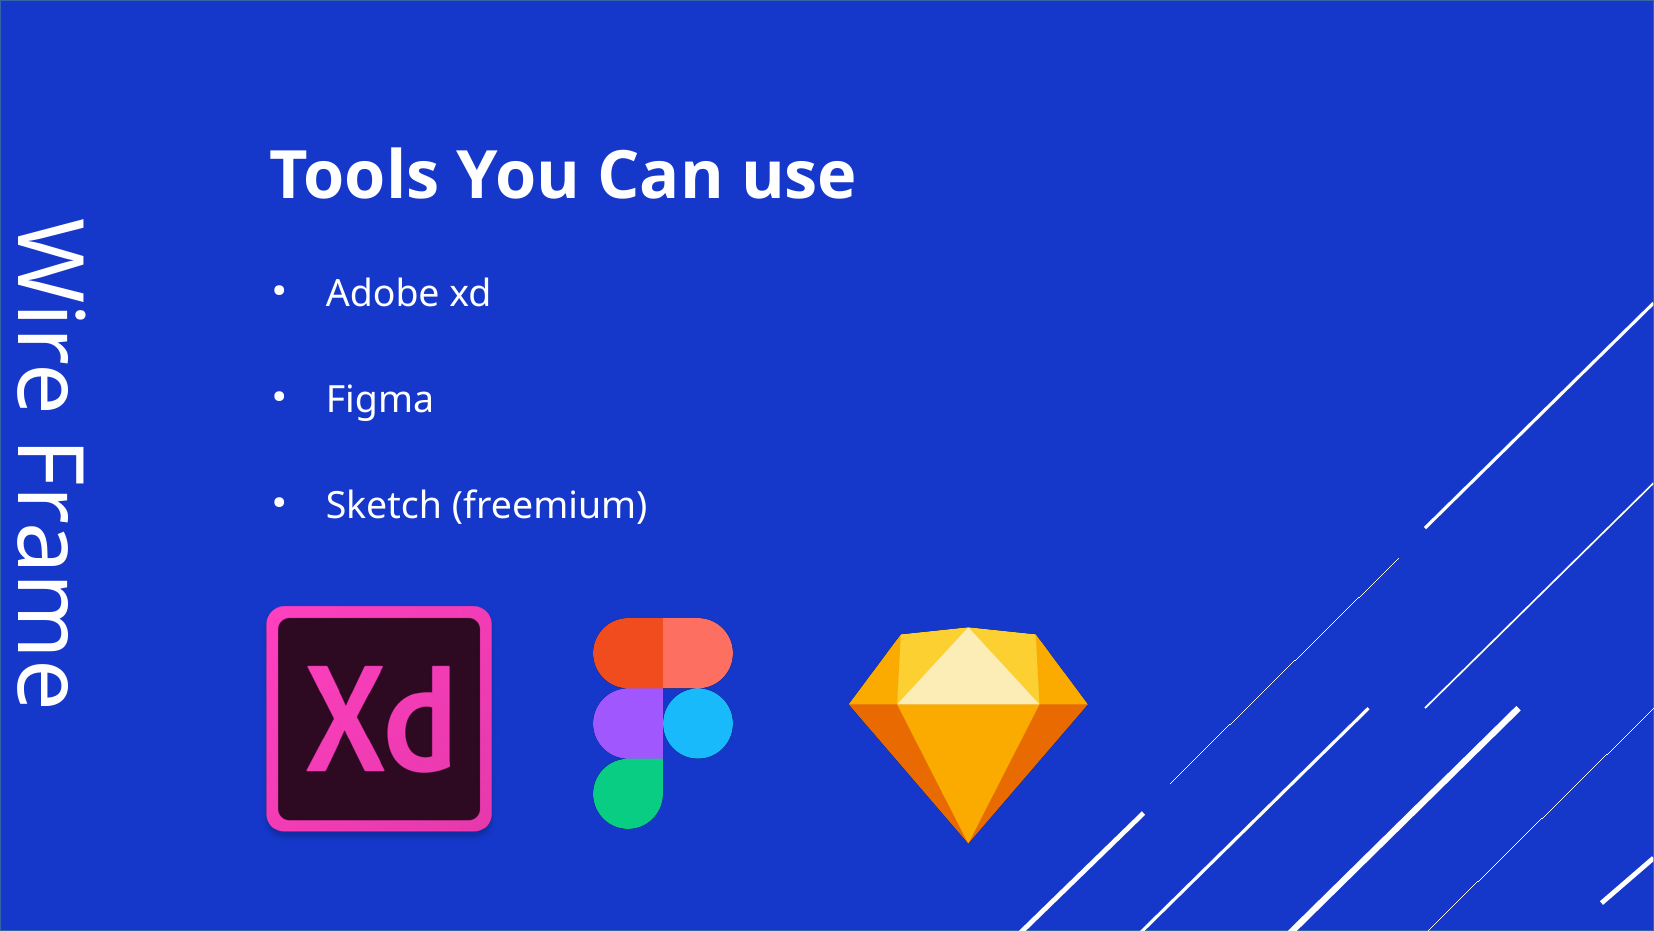

Tools You Can use
Adobe xd
Figma
Sketch (freemium)
# Wire Frame